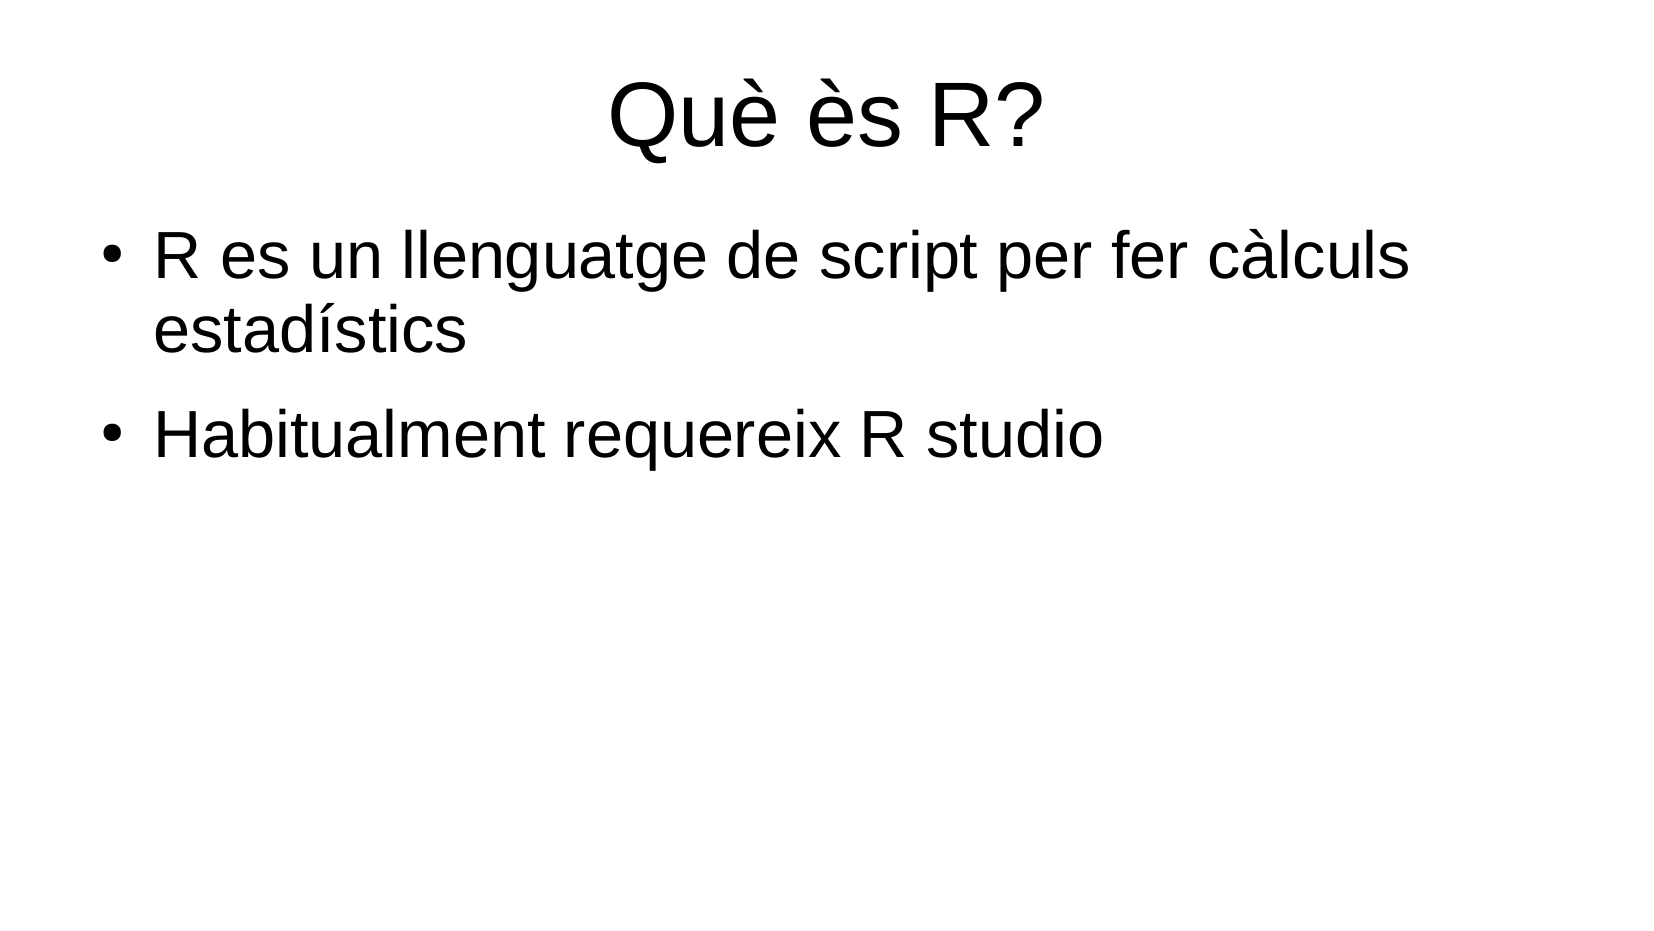

# Què ès R?
R es un llenguatge de script per fer càlculs estadístics
Habitualment requereix R studio